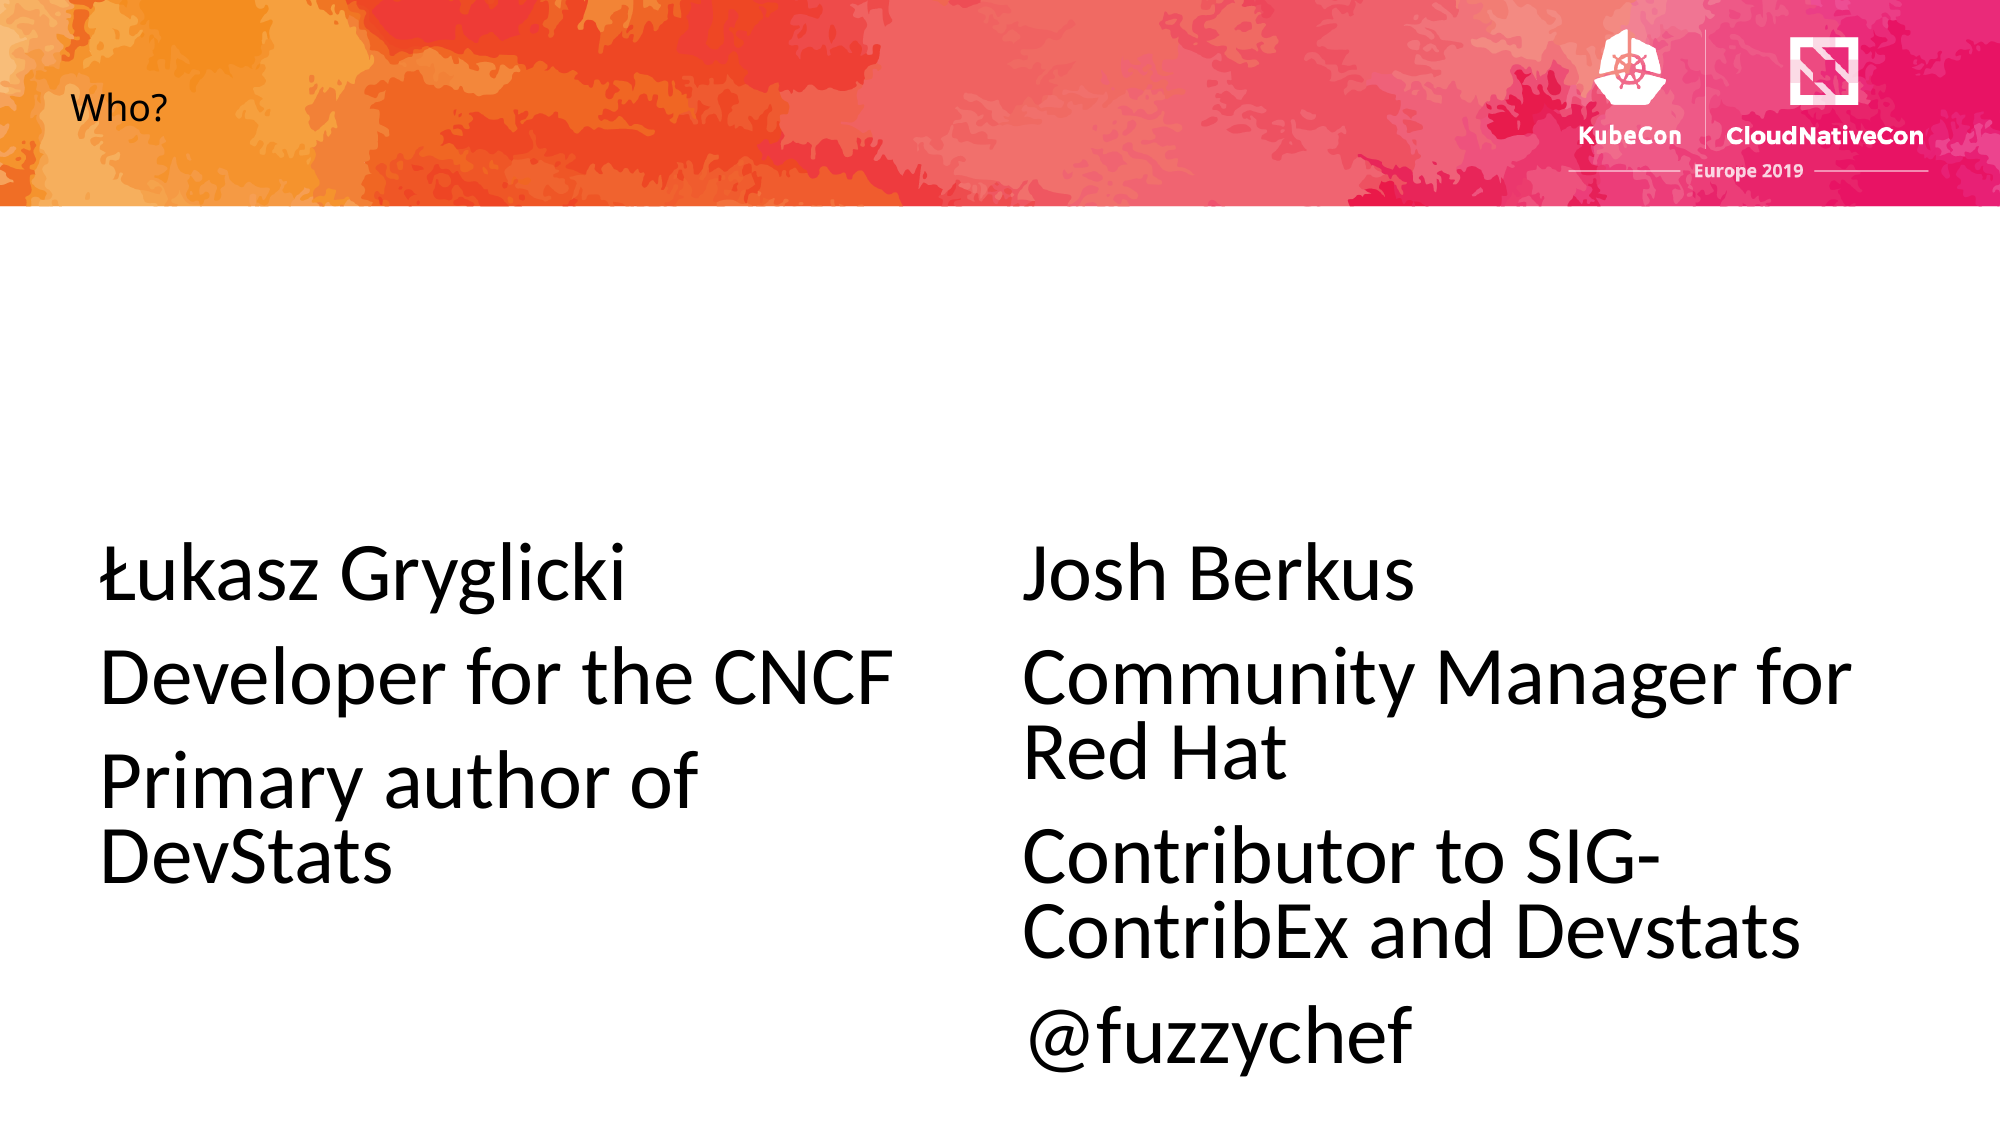

# Who?
Łukasz Gryglicki
Developer for the CNCF
Primary author of DevStats
Josh Berkus
Community Manager for Red Hat
Contributor to SIG-ContribEx and Devstats
@fuzzychef